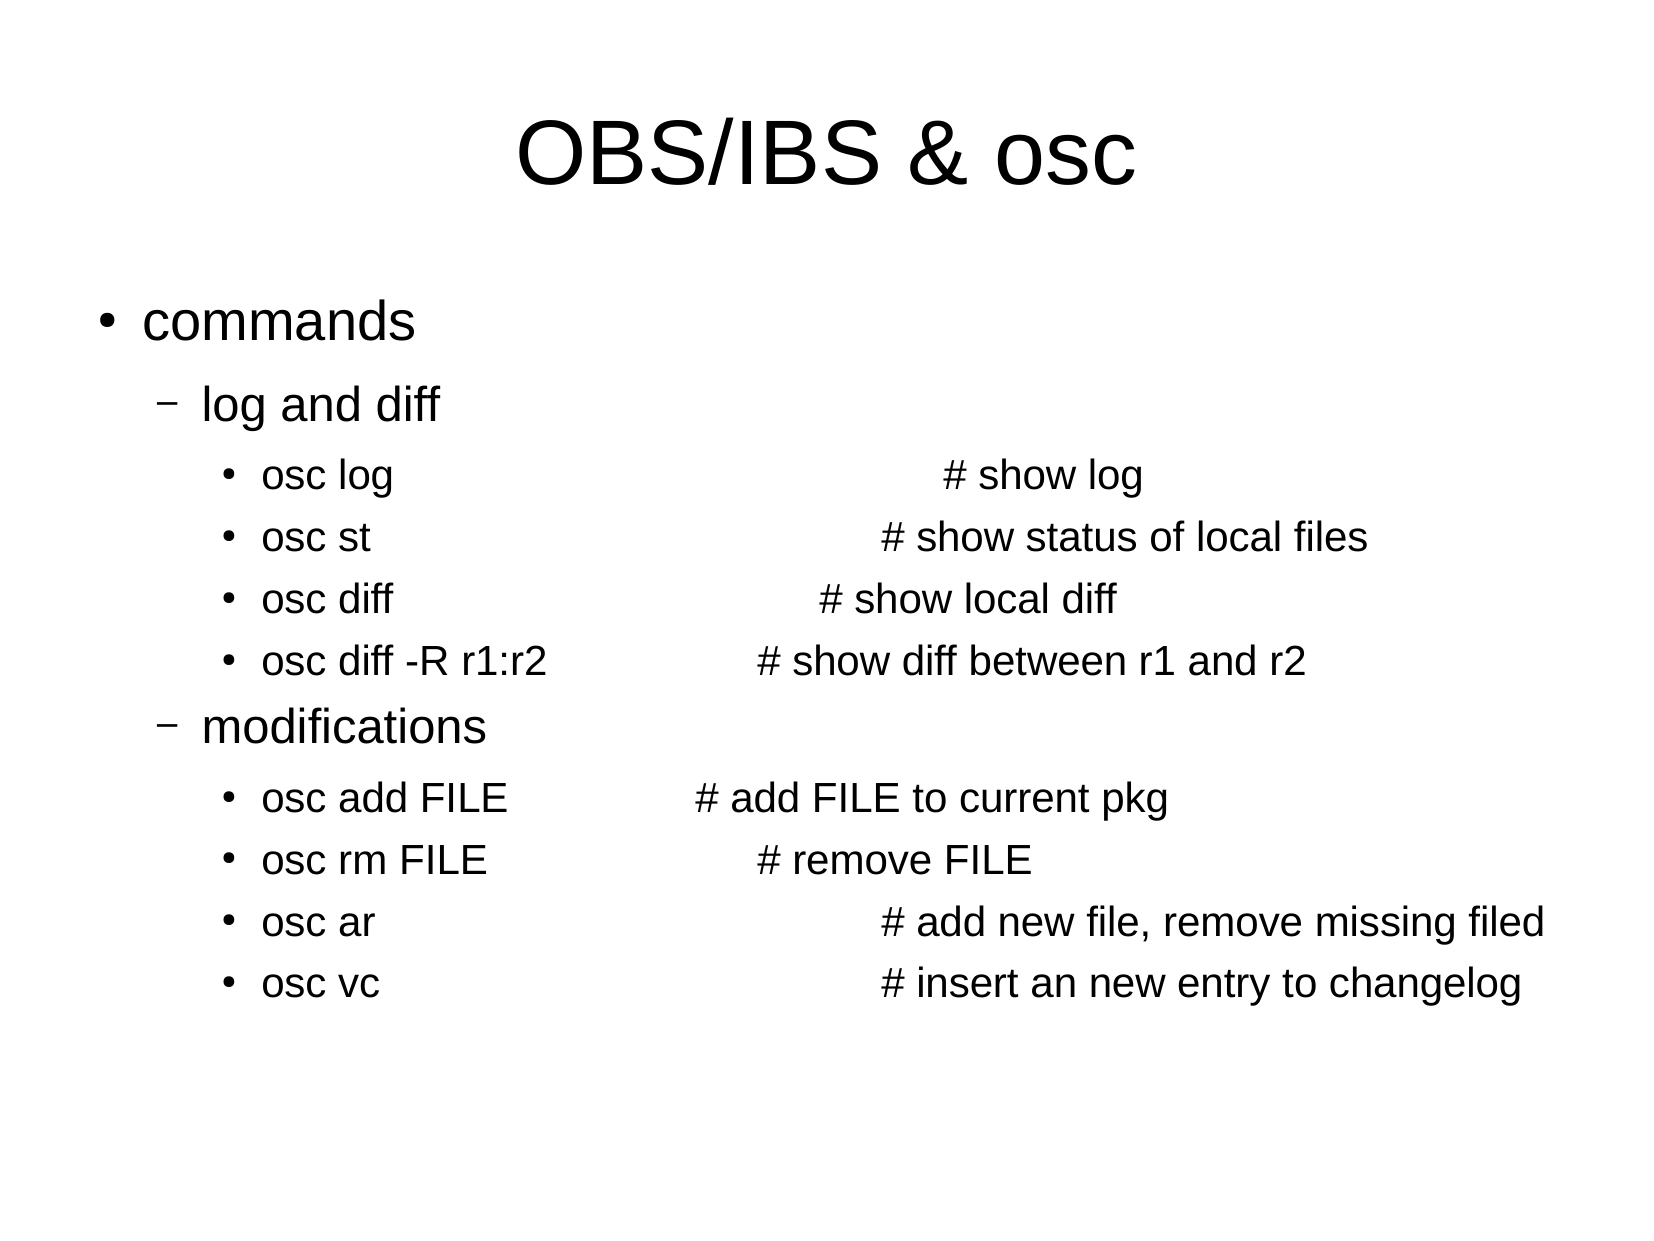

# OBS/IBS & osc
commands
log and diff
osc log			 					 	# show log
osc st					 			 	# show status of local files
osc diff				 		 	# show local diff
osc diff -R r1:r2			 	# show diff between r1 and r2
modifications
osc add FILE			 	# add FILE to current pkg
osc rm FILE				 	# remove FILE
osc ar						 		 	# add new file, remove missing filed
osc vc						 		 	# insert an new entry to changelog